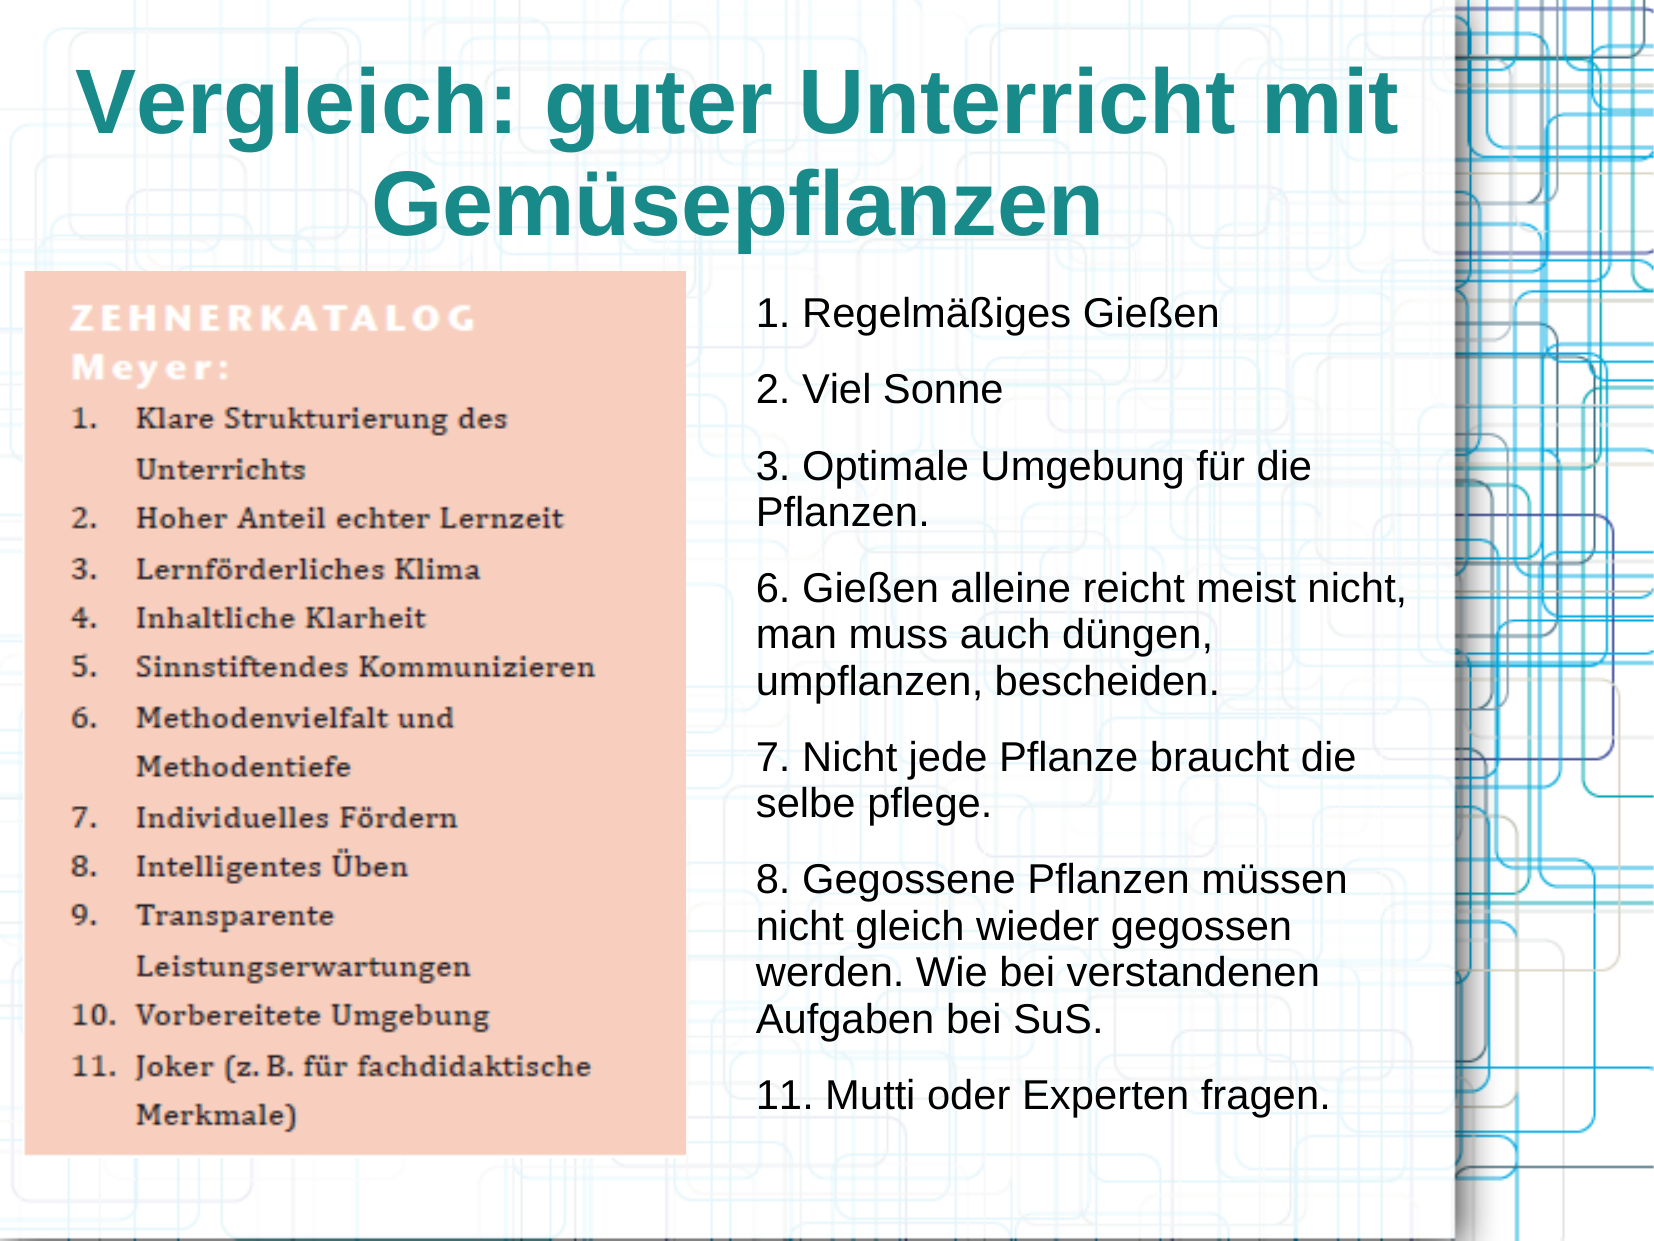

# Vergleich: guter Unterricht mit Gemüsepflanzen
1. Regelmäßiges Gießen
2. Viel Sonne
3. Optimale Umgebung für die Pflanzen.
6. Gießen alleine reicht meist nicht, man muss auch düngen, umpflanzen, bescheiden.
7. Nicht jede Pflanze braucht die selbe pflege.
8. Gegossene Pflanzen müssen nicht gleich wieder gegossen werden. Wie bei verstandenen Aufgaben bei SuS.
11. Mutti oder Experten fragen.